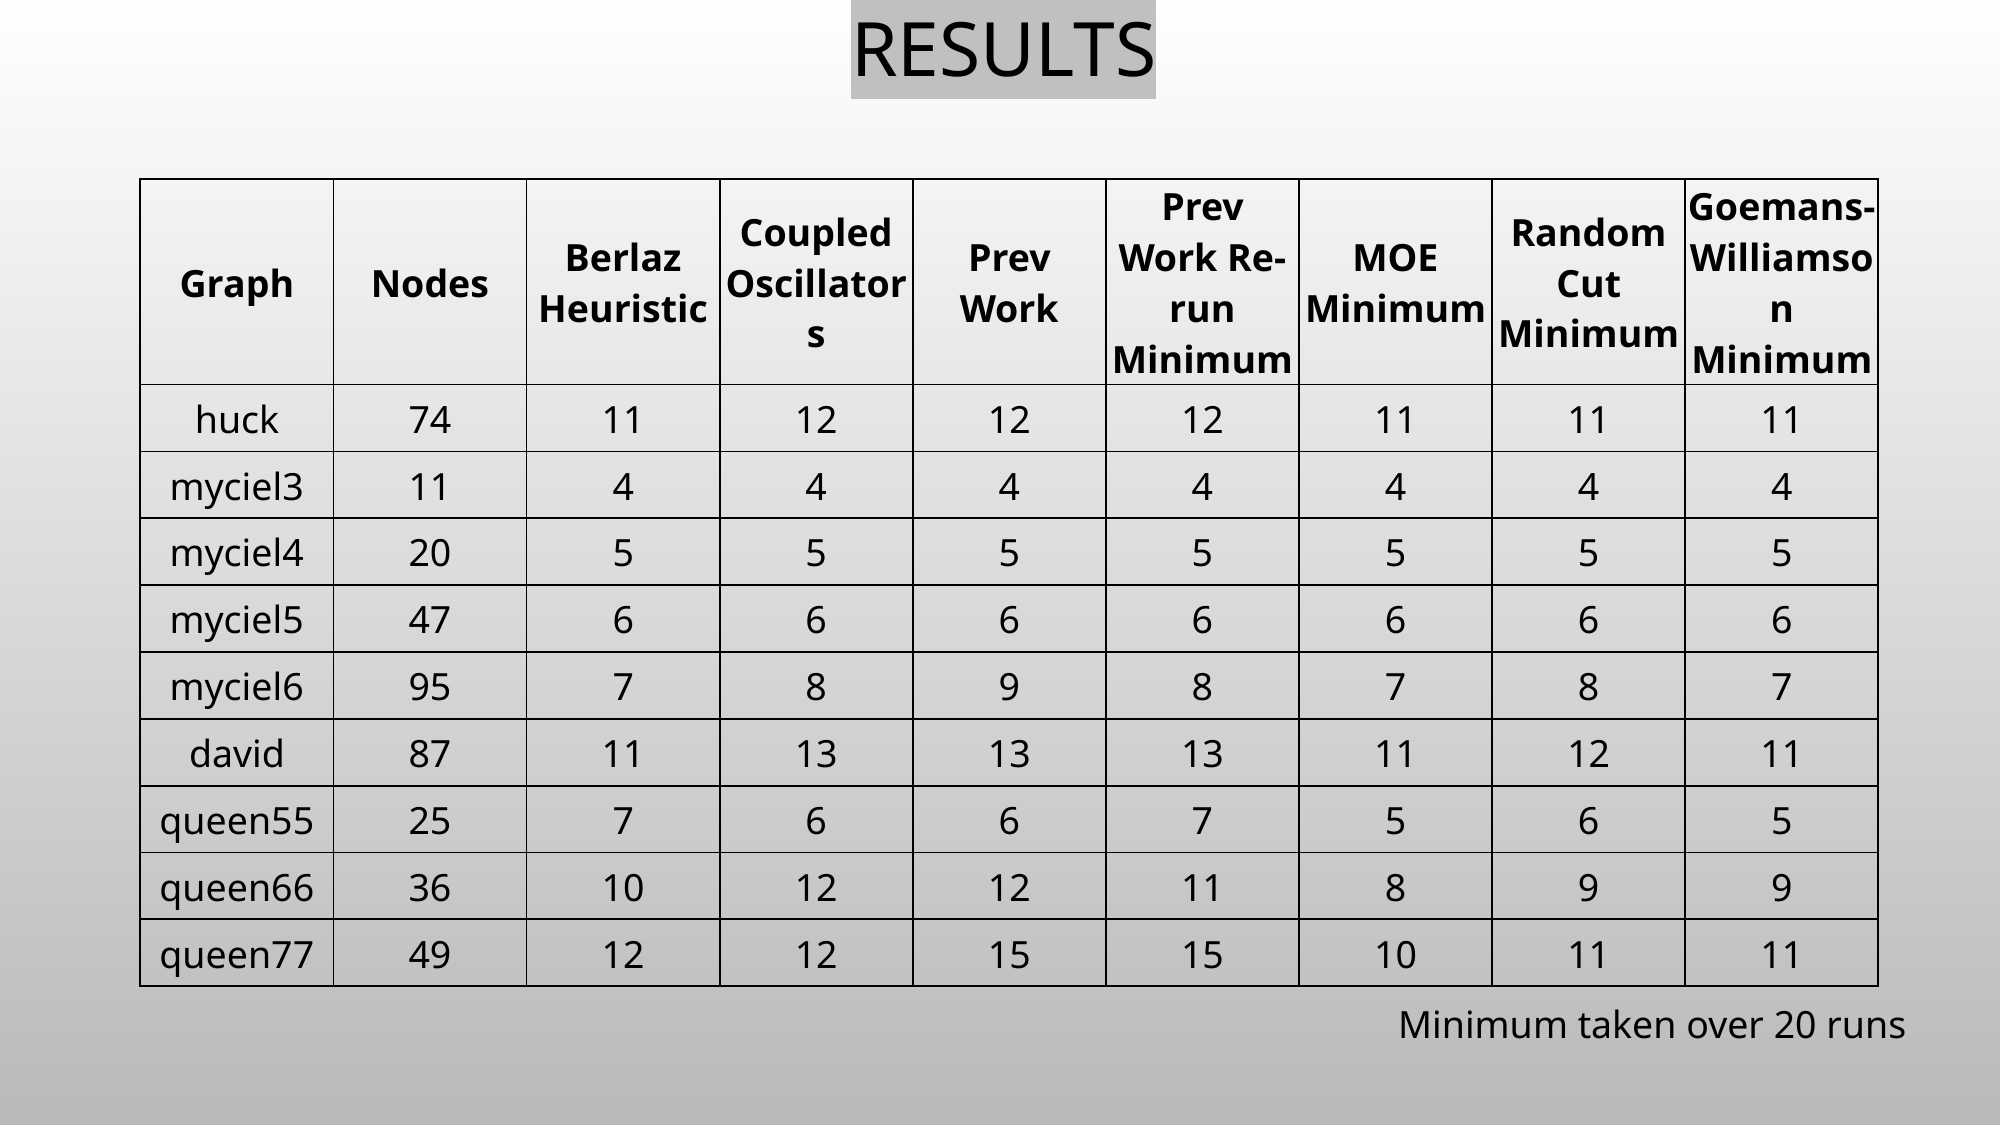

# RESULTS
| Graph | Nodes | Berlaz Heuristic | Coupled Oscillators | Prev Work | Prev Work Re-run Minimum | MOE Minimum | Random Cut Minimum | Goemans-Williamson Minimum |
| --- | --- | --- | --- | --- | --- | --- | --- | --- |
| huck | 74 | 11 | 12 | 12 | 12 | 11 | 11 | 11 |
| myciel3 | 11 | 4 | 4 | 4 | 4 | 4 | 4 | 4 |
| myciel4 | 20 | 5 | 5 | 5 | 5 | 5 | 5 | 5 |
| myciel5 | 47 | 6 | 6 | 6 | 6 | 6 | 6 | 6 |
| myciel6 | 95 | 7 | 8 | 9 | 8 | 7 | 8 | 7 |
| david | 87 | 11 | 13 | 13 | 13 | 11 | 12 | 11 |
| queen55 | 25 | 7 | 6 | 6 | 7 | 5 | 6 | 5 |
| queen66 | 36 | 10 | 12 | 12 | 11 | 8 | 9 | 9 |
| queen77 | 49 | 12 | 12 | 15 | 15 | 10 | 11 | 11 |
Minimum taken over 20 runs